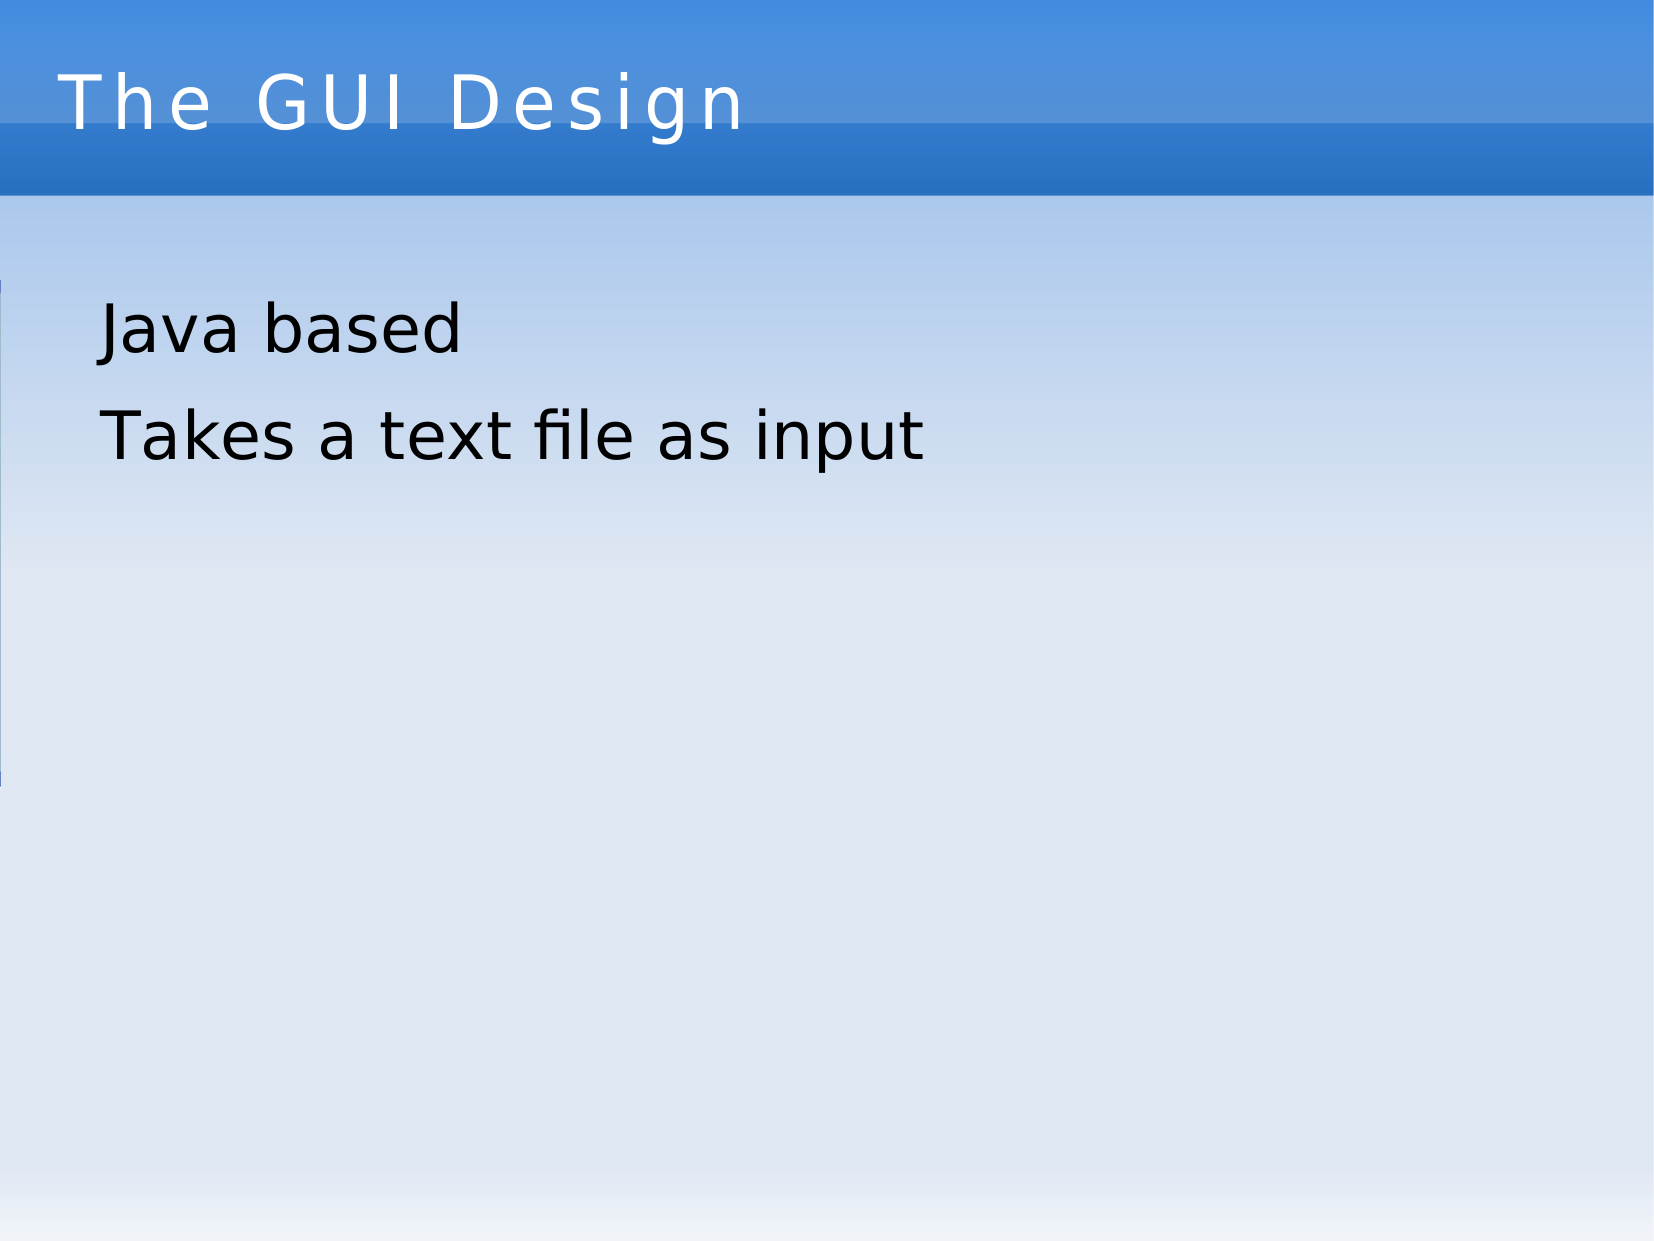

# The GUI Design
Java based
Takes a text file as input